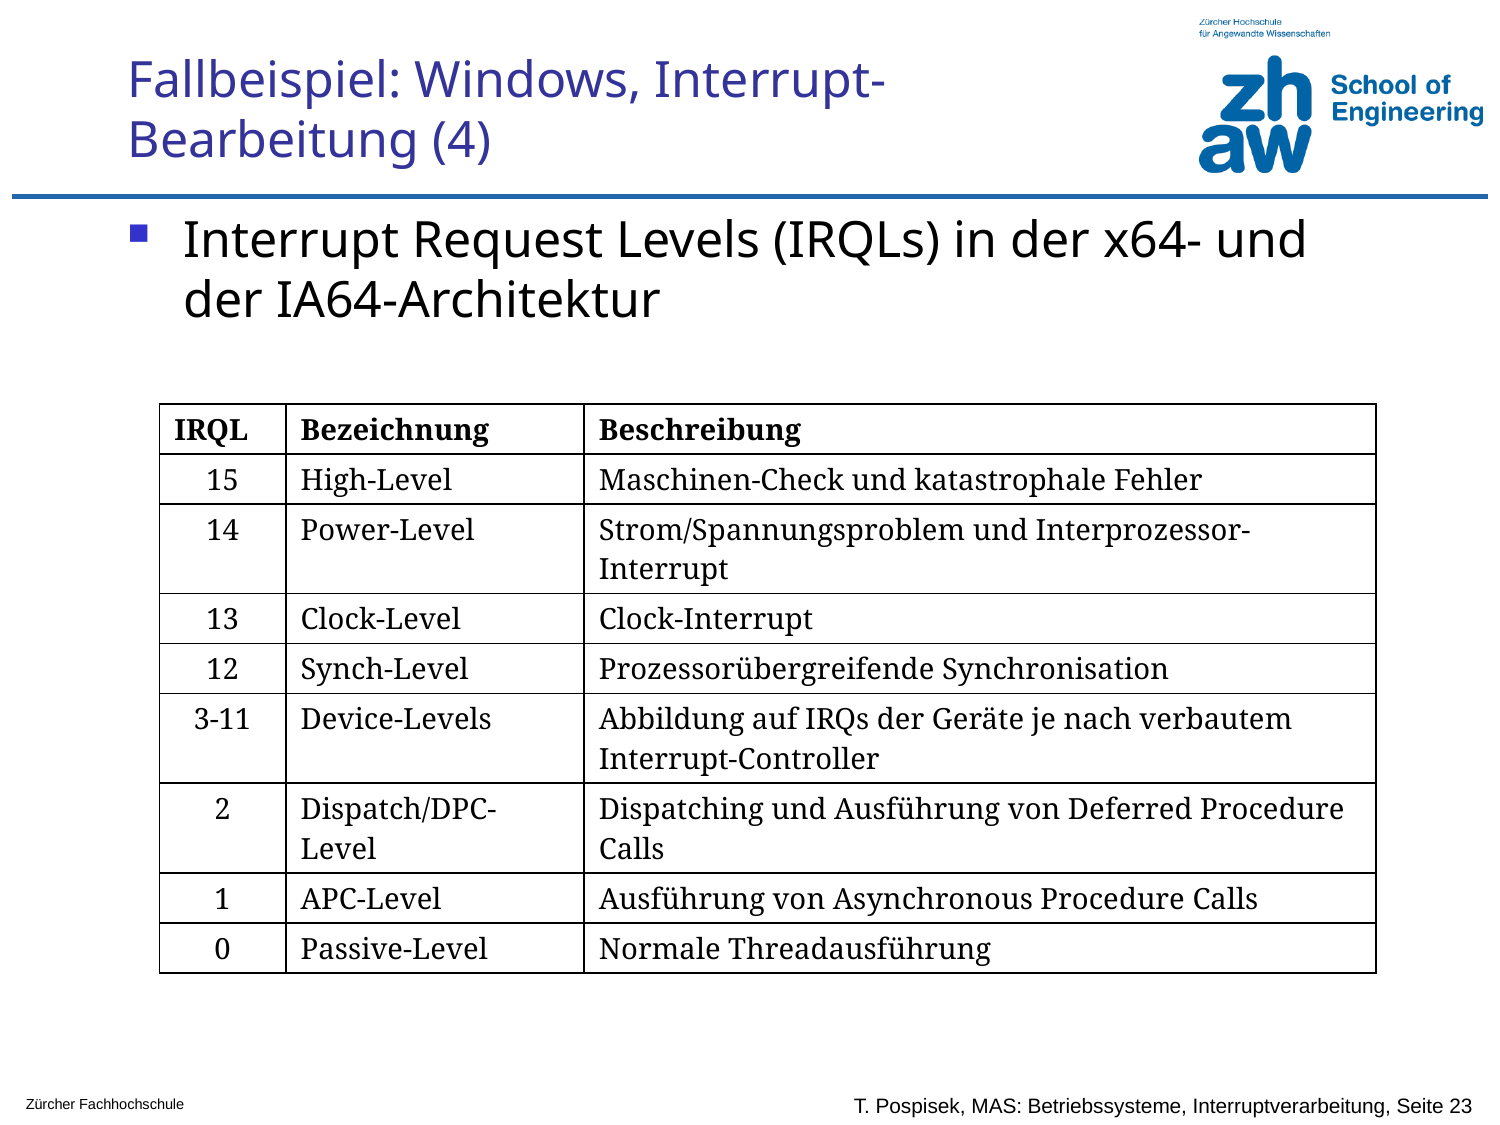

# Fallbeispiel: Windows, Interrupt-Bearbeitung (4)
Interrupt Request Levels (IRQLs) in der x64- und der IA64-Architektur
| IRQL | Bezeichnung | Beschreibung |
| --- | --- | --- |
| 15 | High-Level | Maschinen-Check und katastrophale Fehler |
| 14 | Power-Level | Strom/Spannungsproblem und Interprozessor-Interrupt |
| 13 | Clock-Level | Clock-Interrupt |
| 12 | Synch-Level | Prozessorübergreifende Synchronisation |
| 3-11 | Device-Levels | Abbildung auf IRQs der Geräte je nach verbautem Interrupt-Controller |
| 2 | Dispatch/DPC-Level | Dispatching und Ausführung von Deferred Procedure Calls |
| 1 | APC-Level | Ausführung von Asynchronous Procedure Calls |
| 0 | Passive-Level | Normale Threadausführung |